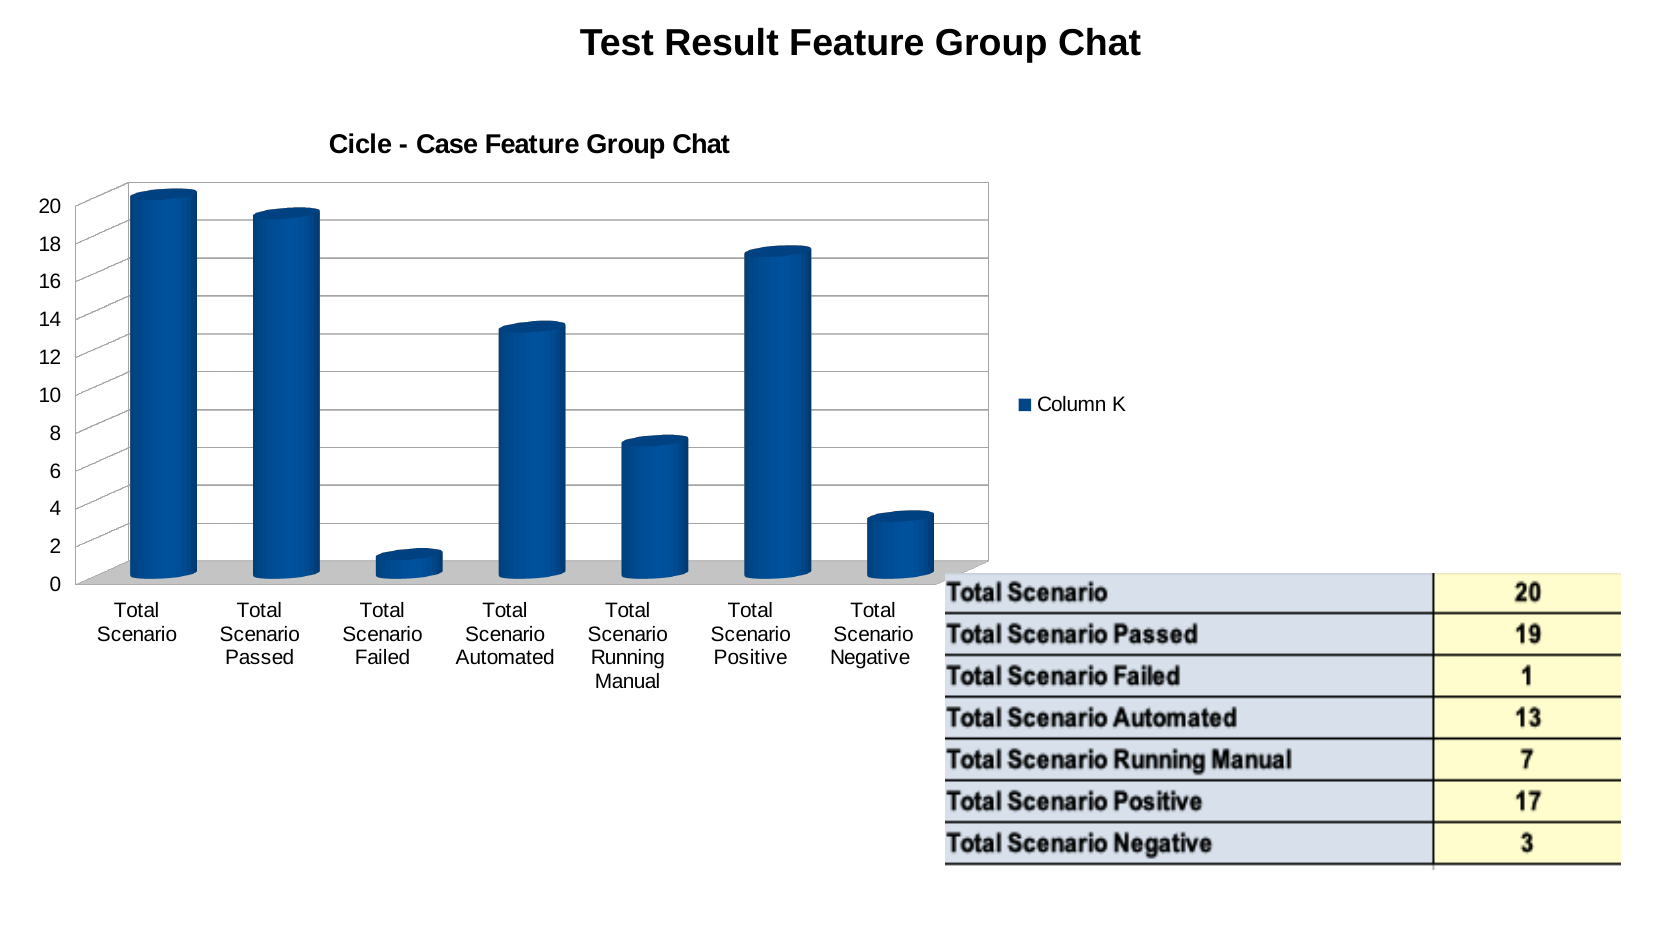

# Test Result Feature Group Chat
[unsupported chart]